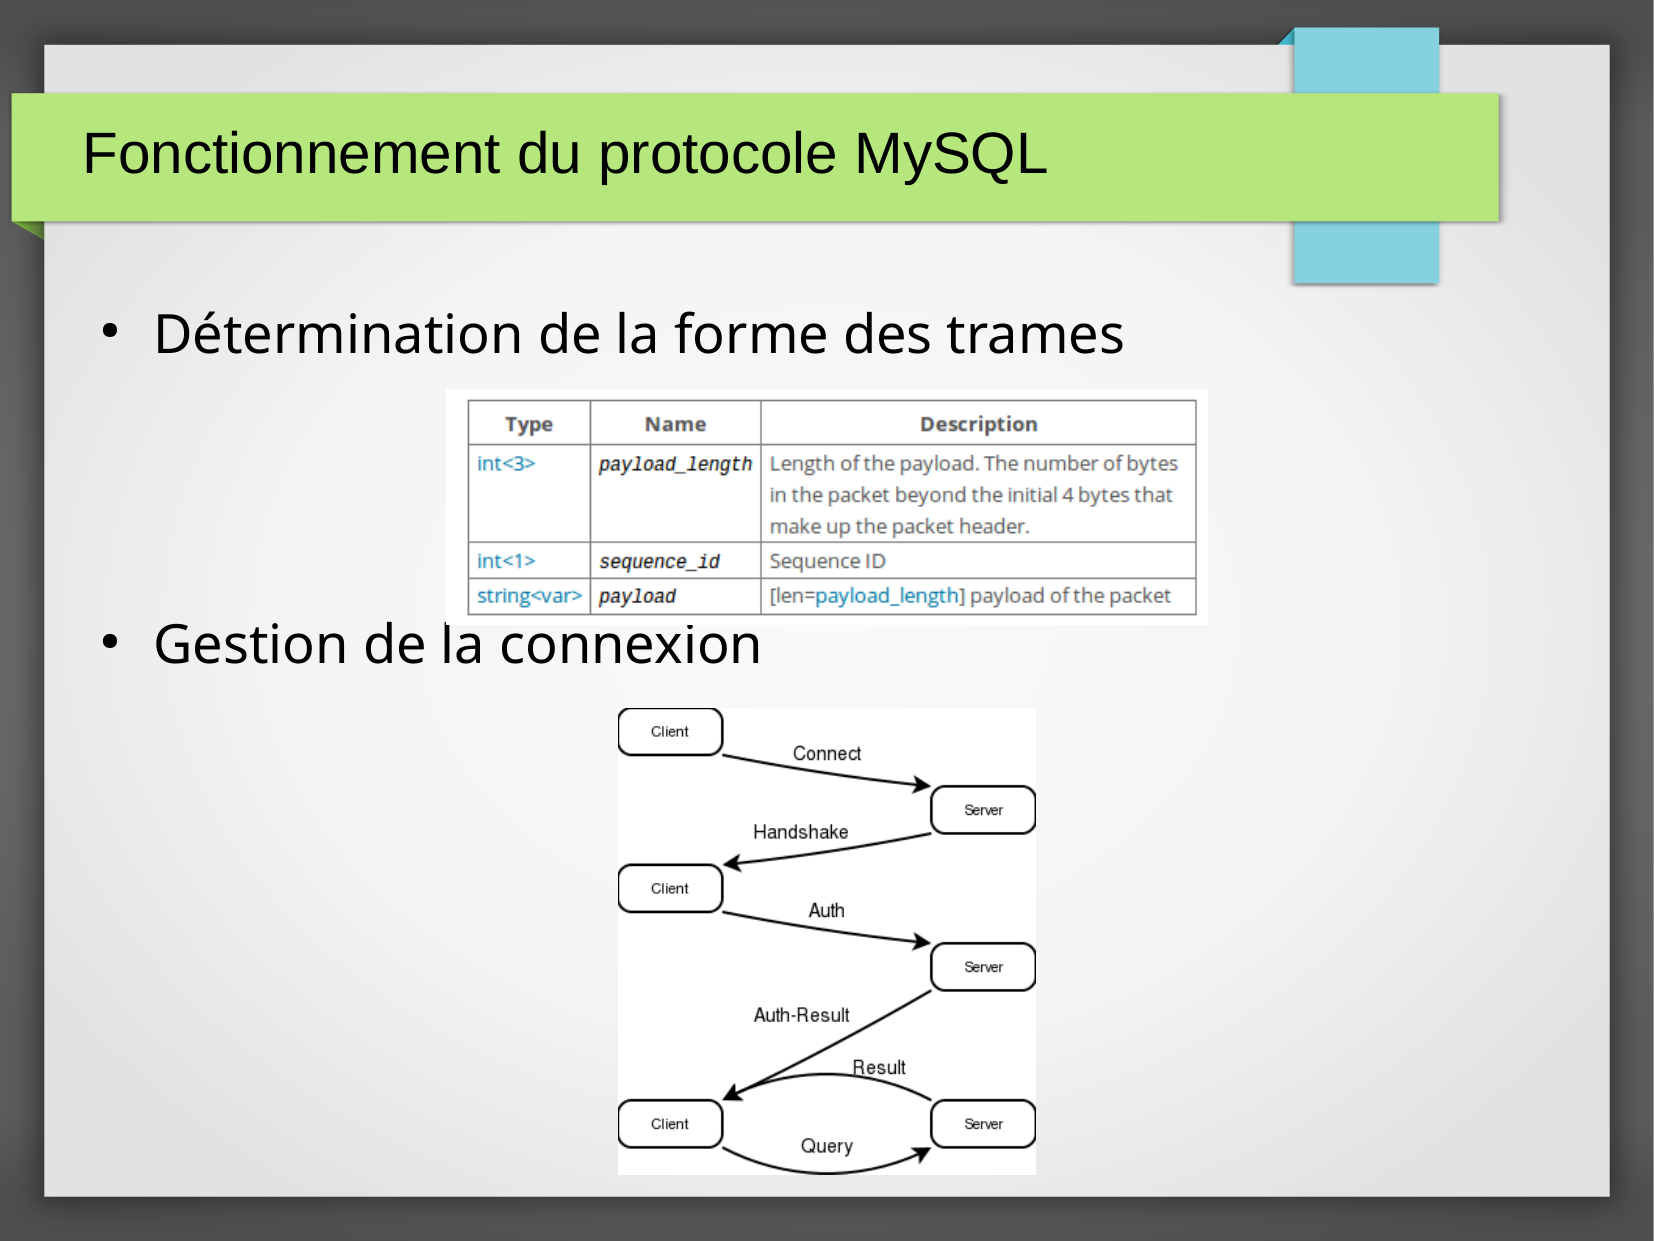

# Fonctionnement du protocole MySQL
Détermination de la forme des trames
Gestion de la connexion